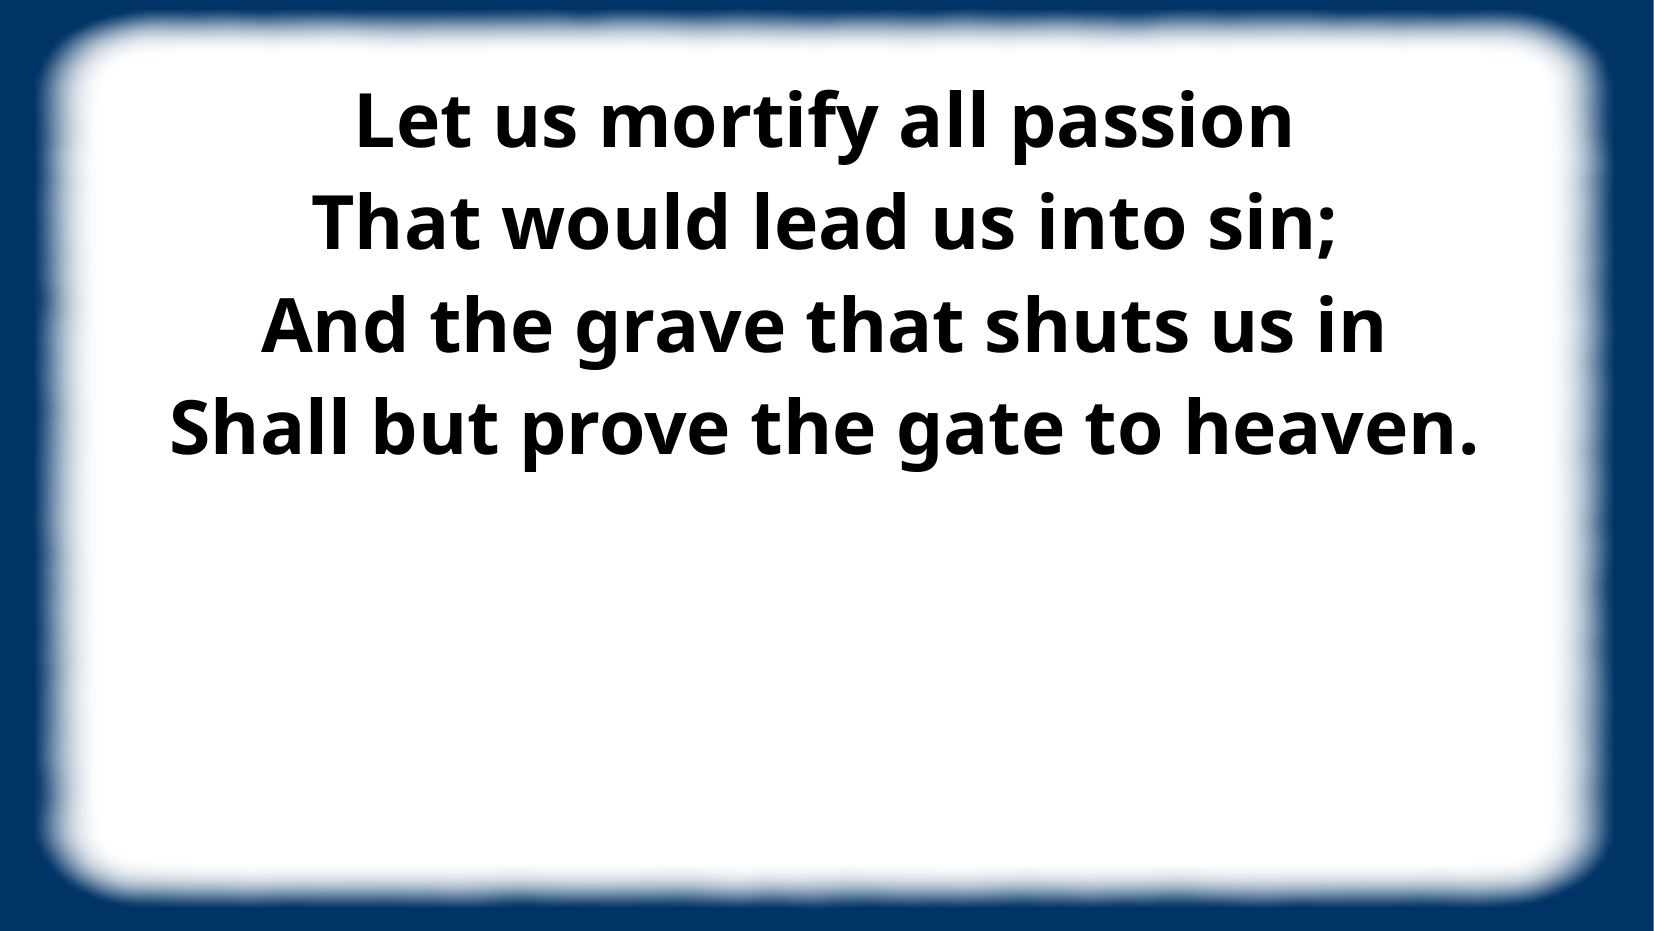

Let us mortify all passion
That would lead us into sin;
And the grave that shuts us in
Shall but prove the gate to heaven.